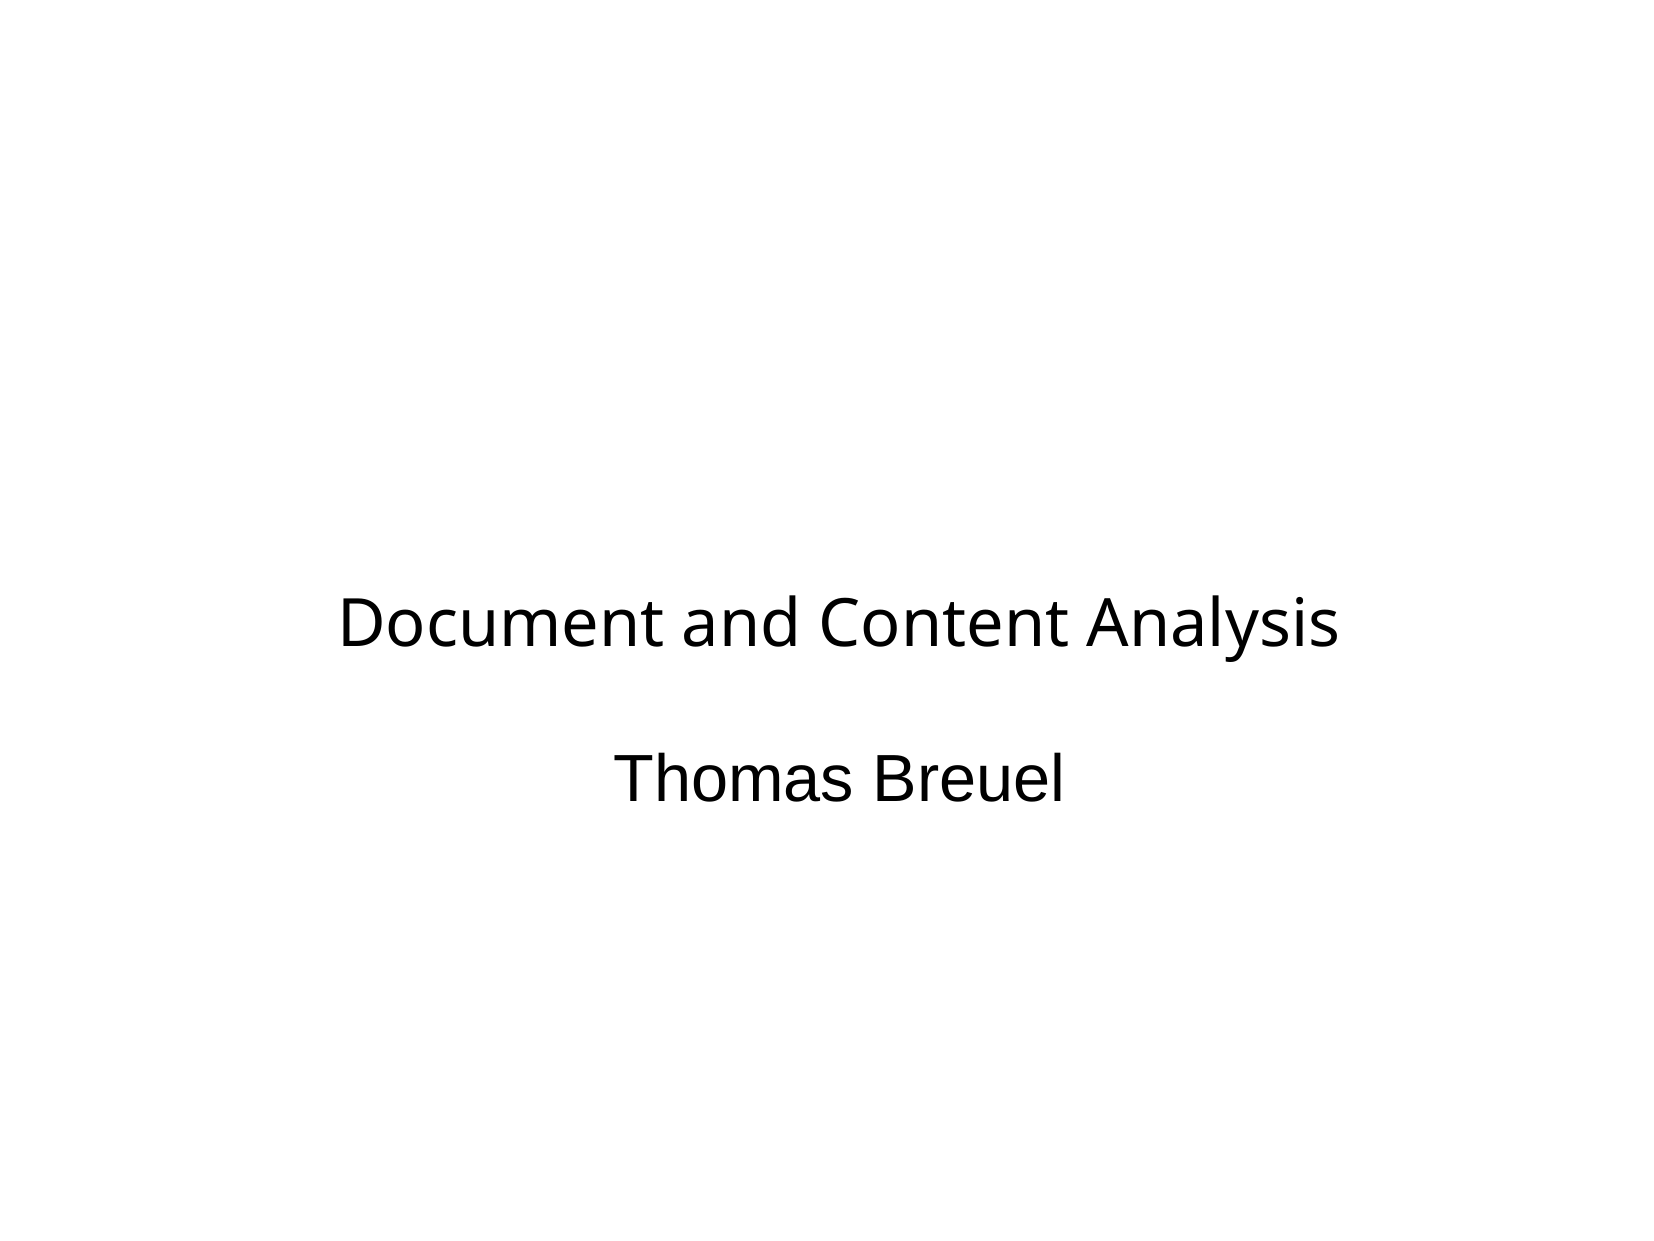

#
Document and Content Analysis
Thomas Breuel